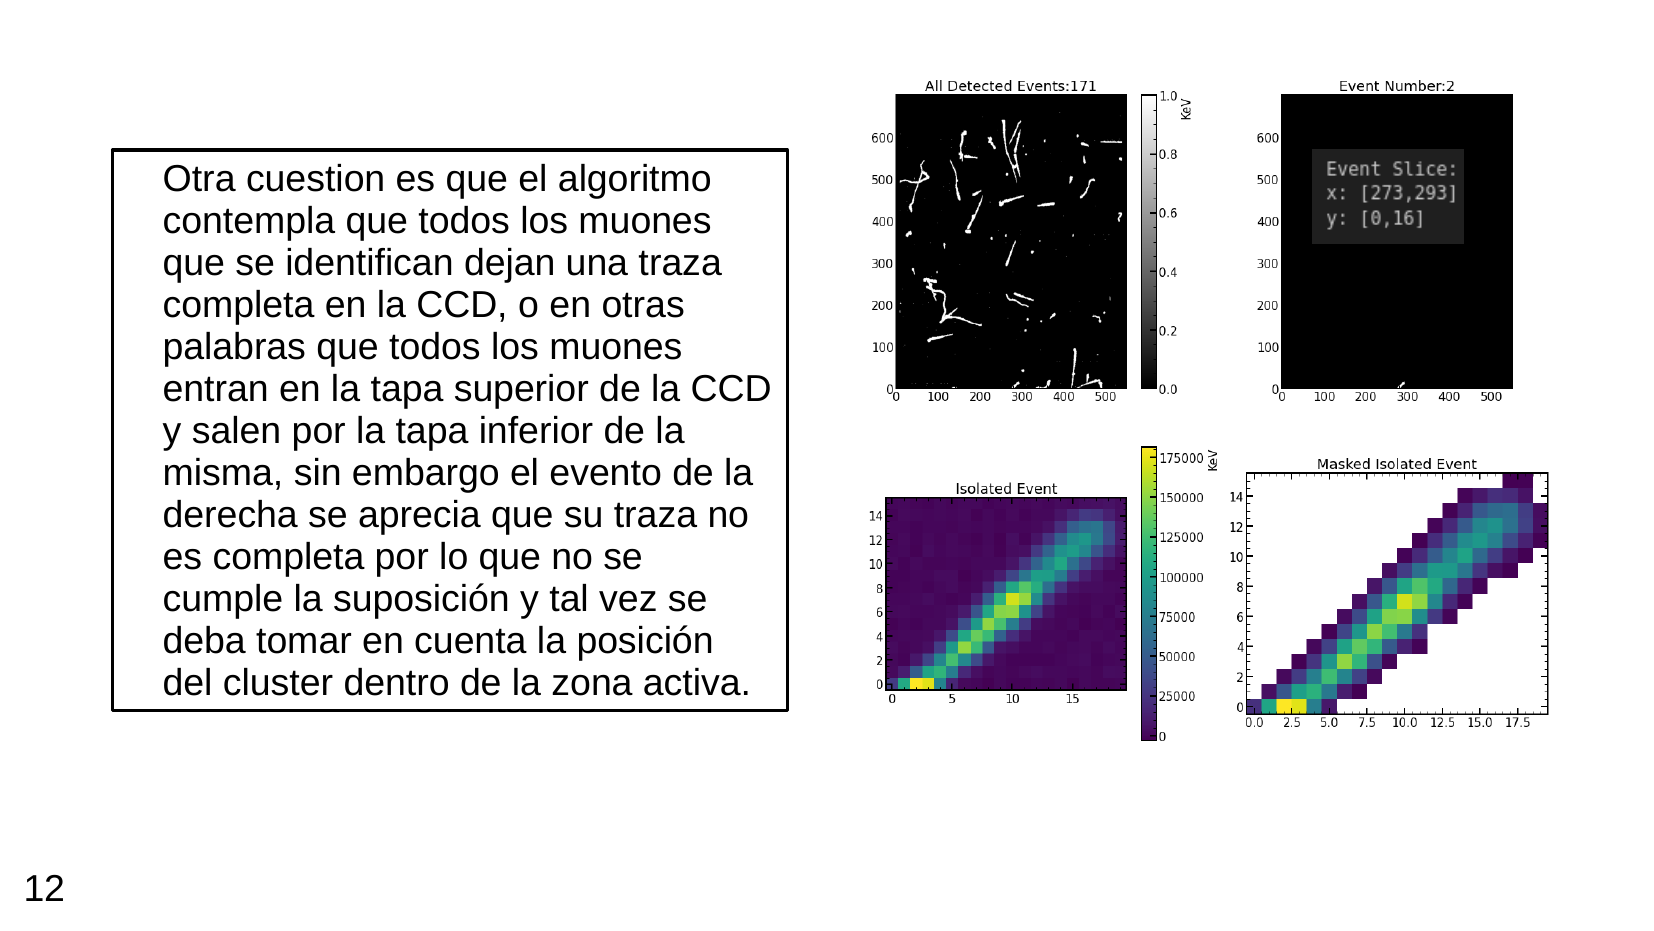

Otra cuestion es que el algoritmo contempla que todos los muones que se identifican dejan una traza completa en la CCD, o en otras palabras que todos los muones entran en la tapa superior de la CCD y salen por la tapa inferior de la misma, sin embargo el evento de la derecha se aprecia que su traza no es completa por lo que no se cumple la suposición y tal vez se deba tomar en cuenta la posición del cluster dentro de la zona activa.